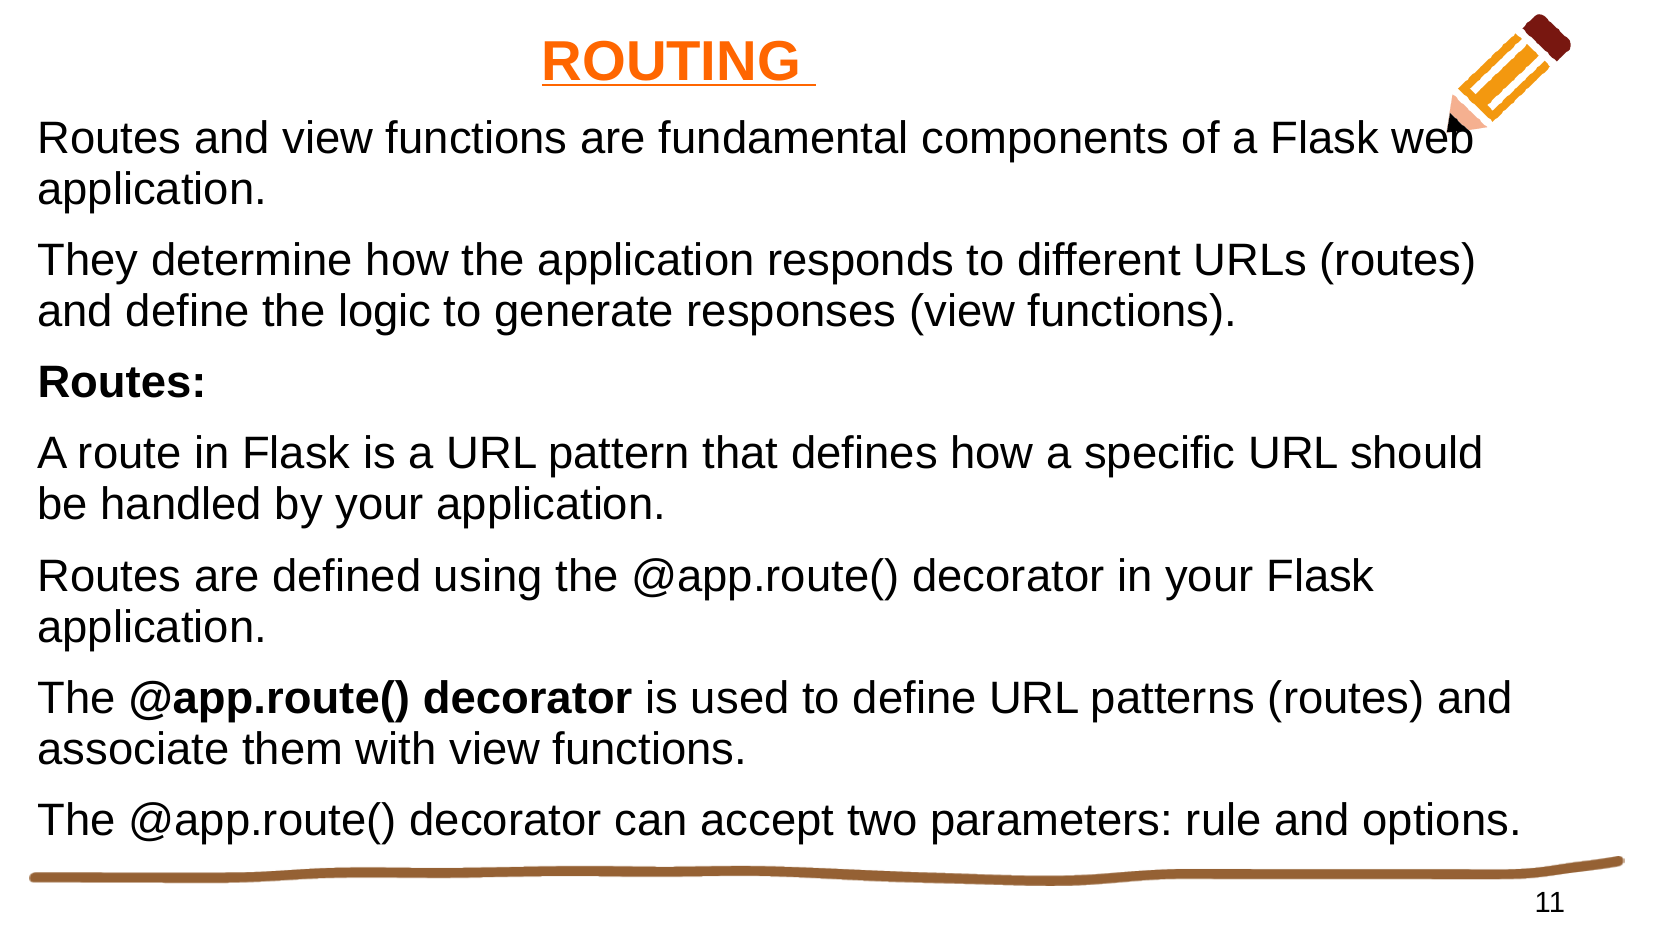

# ROUTING
Routes and view functions are fundamental components of a Flask web application.
They determine how the application responds to different URLs (routes) and define the logic to generate responses (view functions).
Routes:
A route in Flask is a URL pattern that defines how a specific URL should be handled by your application.
Routes are defined using the @app.route() decorator in your Flask application.
The @app.route() decorator is used to define URL patterns (routes) and associate them with view functions.
The @app.route() decorator can accept two parameters: rule and options.
11